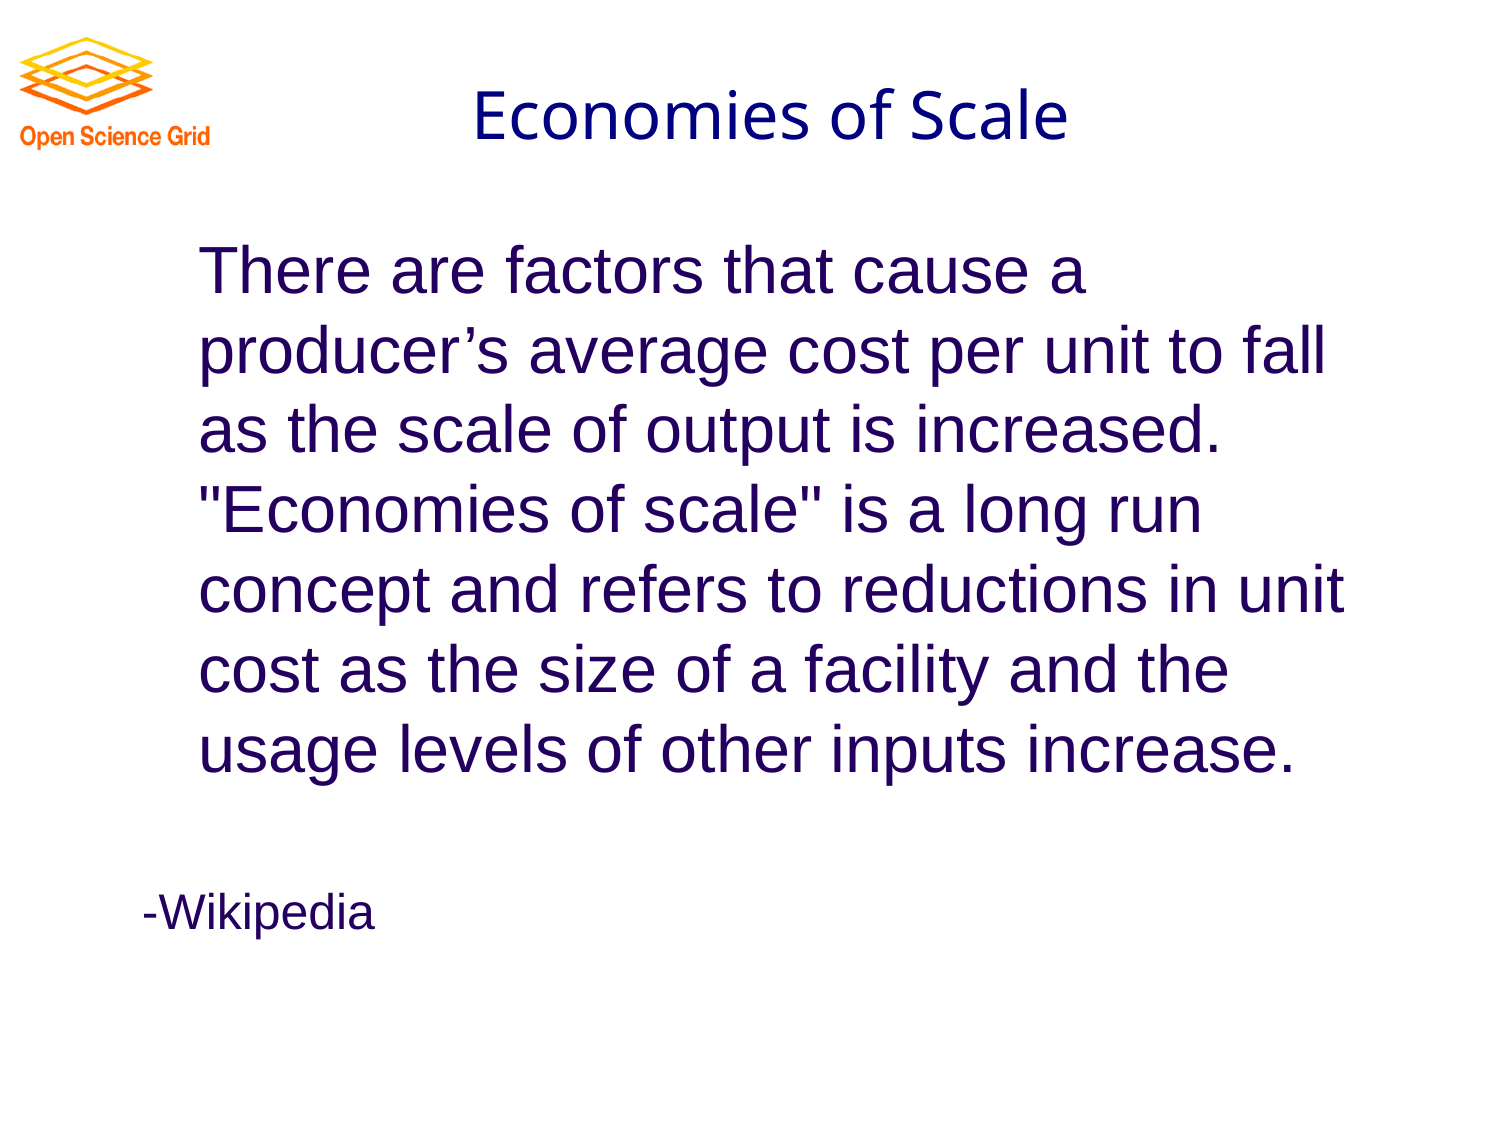

# Economies of Scale
There are factors that cause a producer’s average cost per unit to fall as the scale of output is increased. "Economies of scale" is a long run concept and refers to reductions in unit cost as the size of a facility and the usage levels of other inputs increase.
-Wikipedia